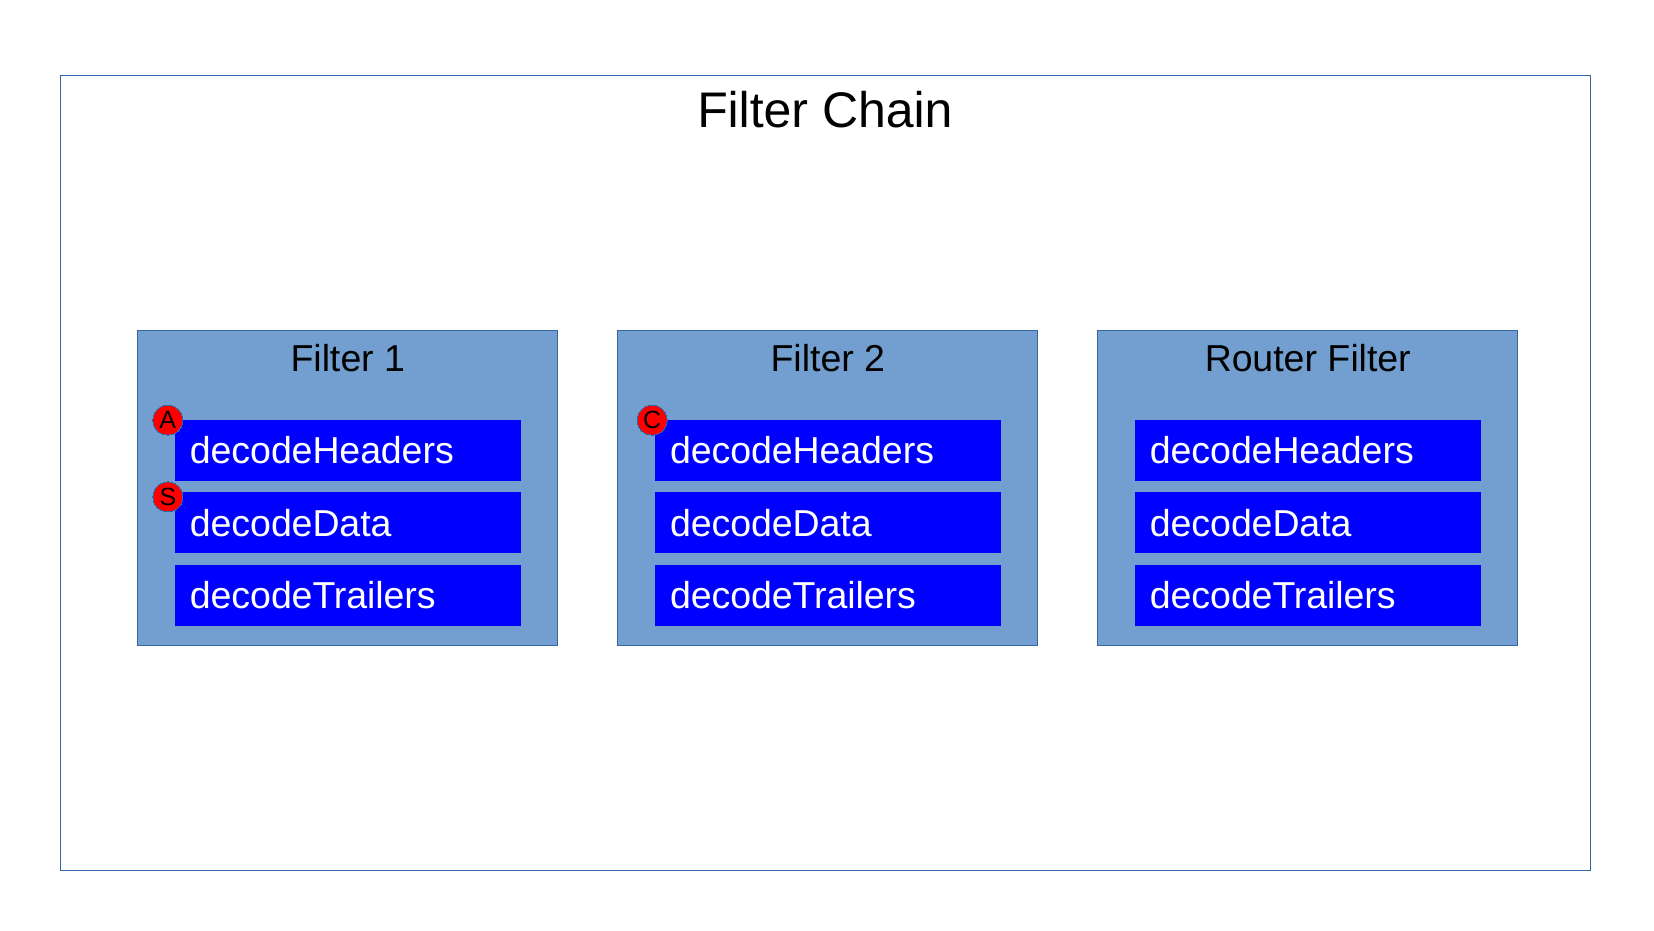

Filter Chain
Filter 1
decodeHeaders
decodeData
decodeTrailers
Filter 2
decodeHeaders
decodeData
decodeTrailers
Router Filter
decodeHeaders
decodeData
decodeTrailers
A
C
S